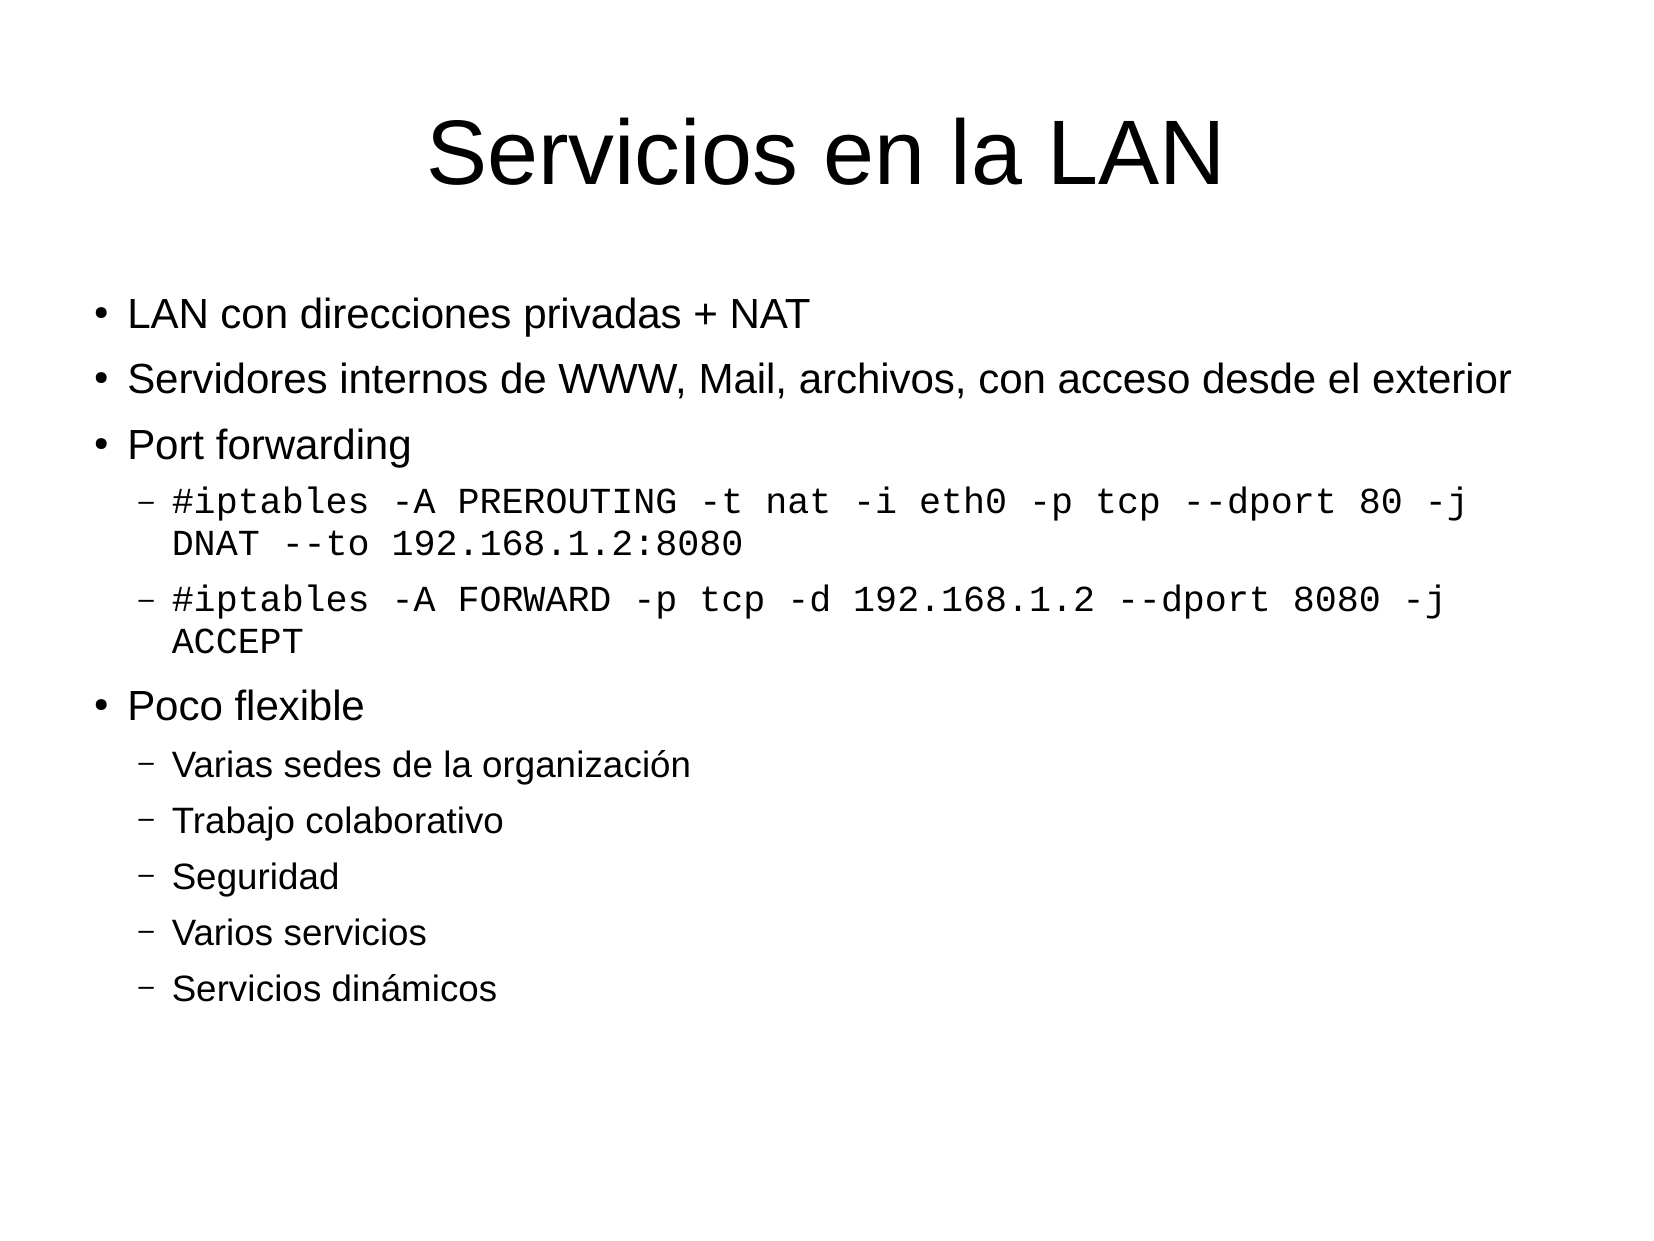

# Servicios en la LAN
LAN con direcciones privadas + NAT
Servidores internos de WWW, Mail, archivos, con acceso desde el exterior
Port forwarding
#iptables -A PREROUTING -t nat -i eth0 -p tcp --dport 80 -j DNAT --to 192.168.1.2:8080
#iptables -A FORWARD -p tcp -d 192.168.1.2 --dport 8080 -j ACCEPT
Poco flexible
Varias sedes de la organización
Trabajo colaborativo
Seguridad
Varios servicios
Servicios dinámicos